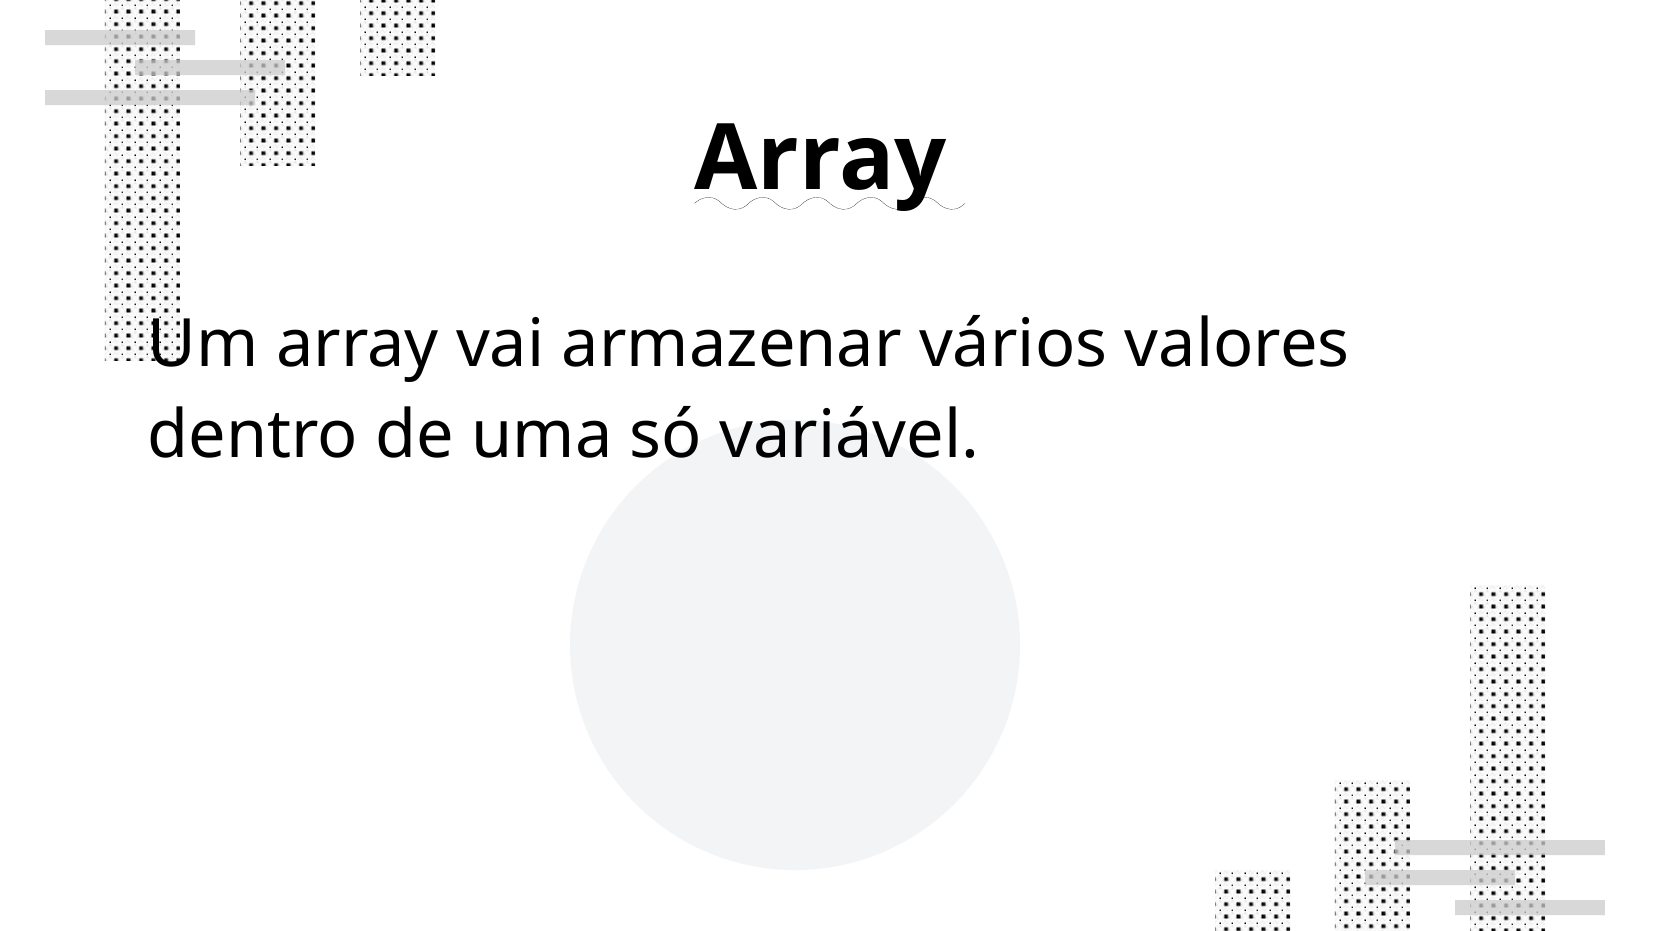

# Array
Um array vai armazenar vários valores dentro de uma só variável.